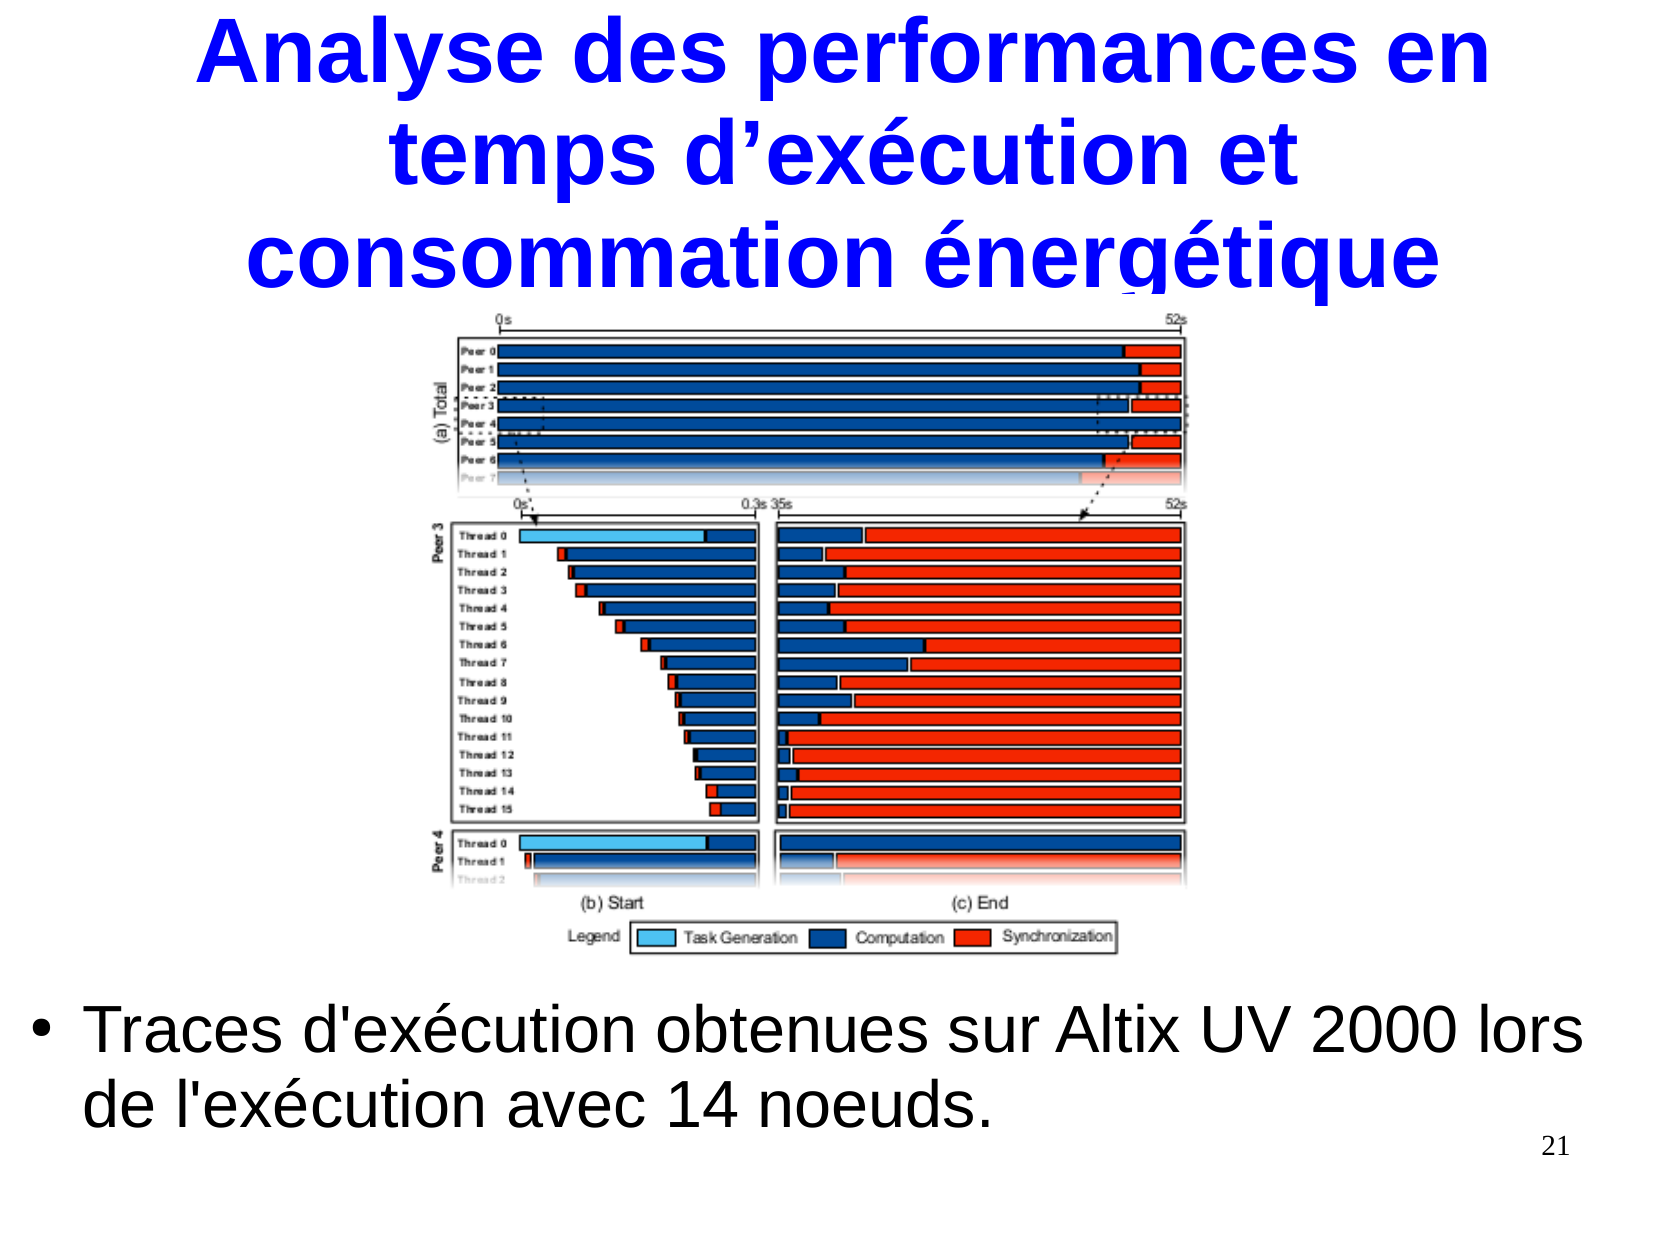

# Analyse des performances en temps d’exécution et consommation énergétique
Traces d'exécution obtenues sur Altix UV 2000 lors de l'exécution avec 14 noeuds.
21